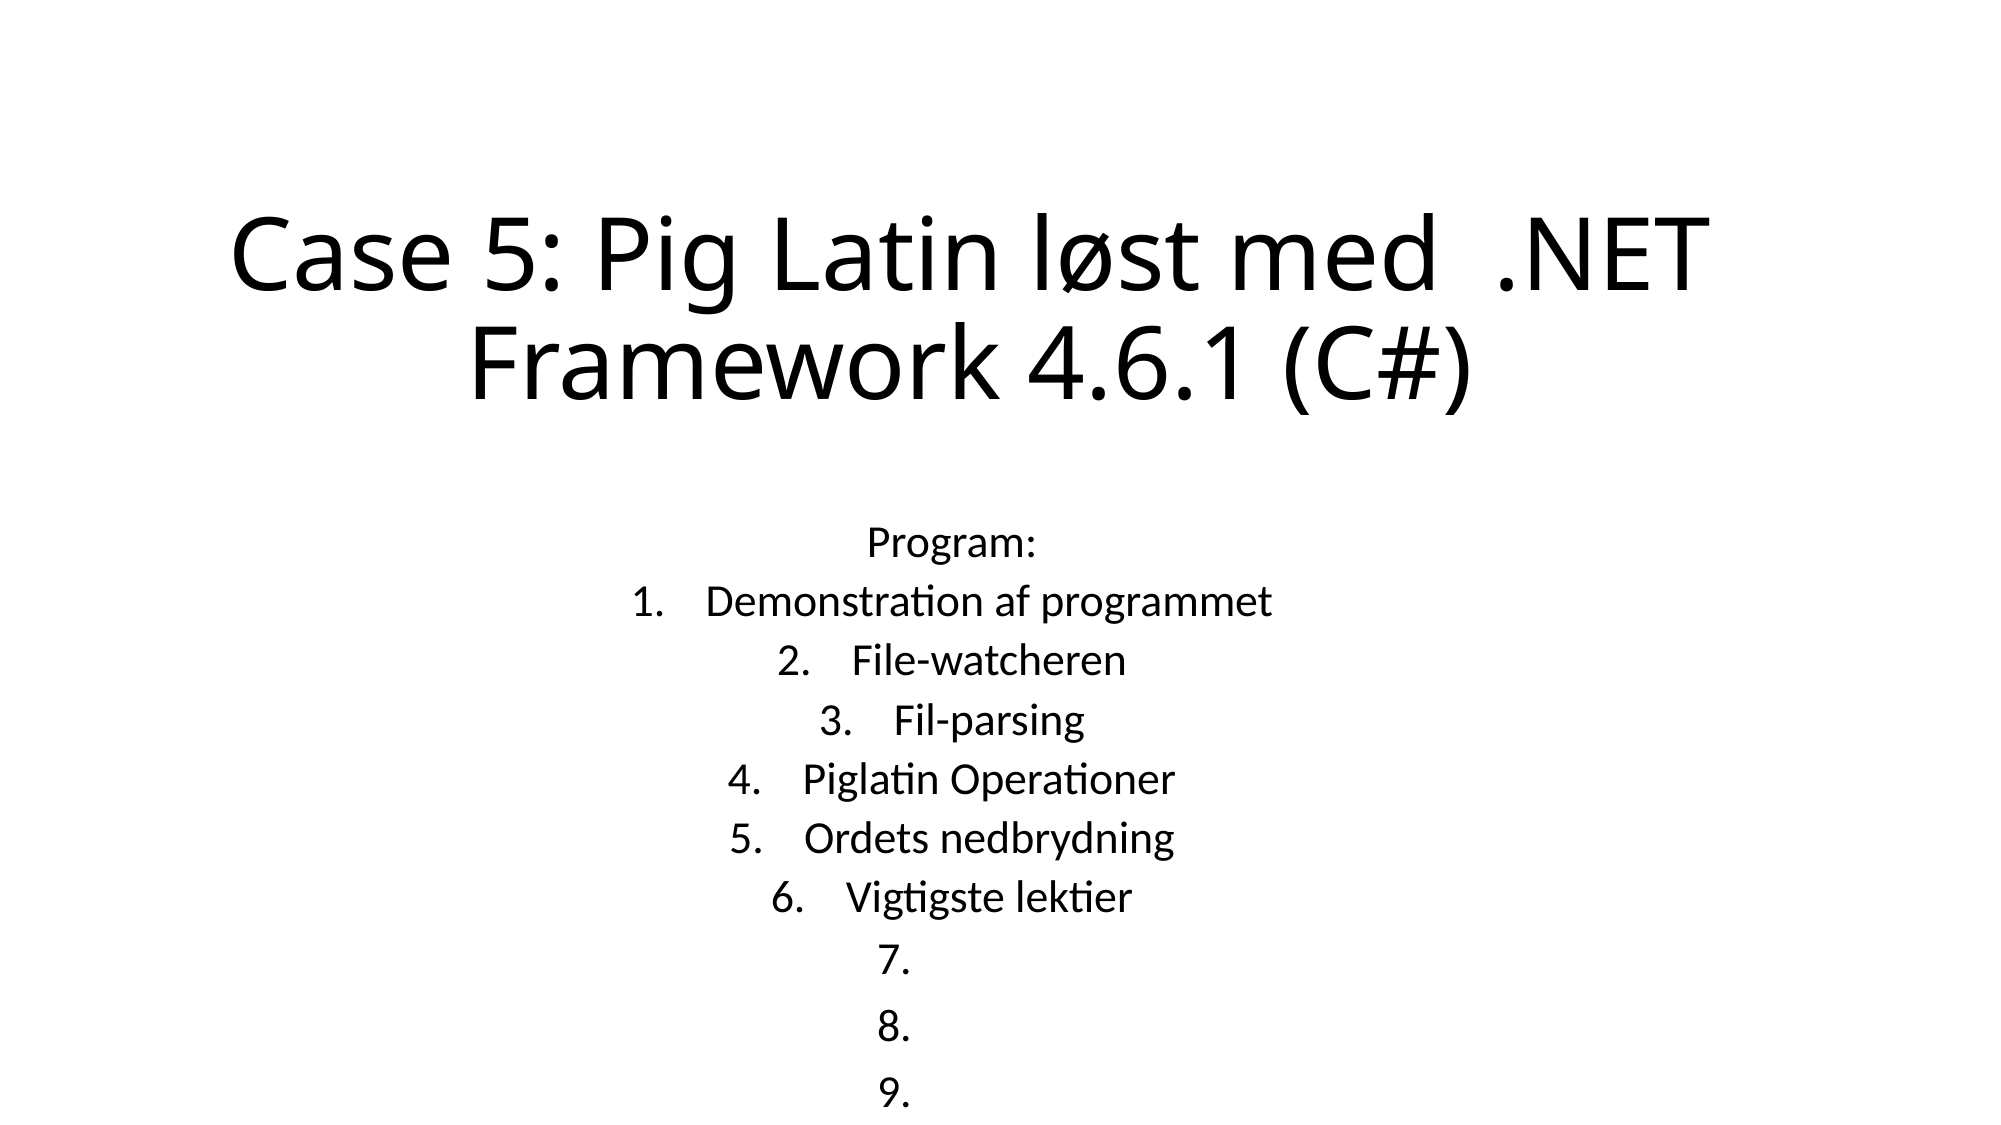

# Case 5: Pig Latin løst med .NET Framework 4.6.1 (C#)
Program:
Demonstration af programmet
File-watcheren
Fil-parsing
Piglatin Operationer
Ordets nedbrydning
Vigtigste lektier